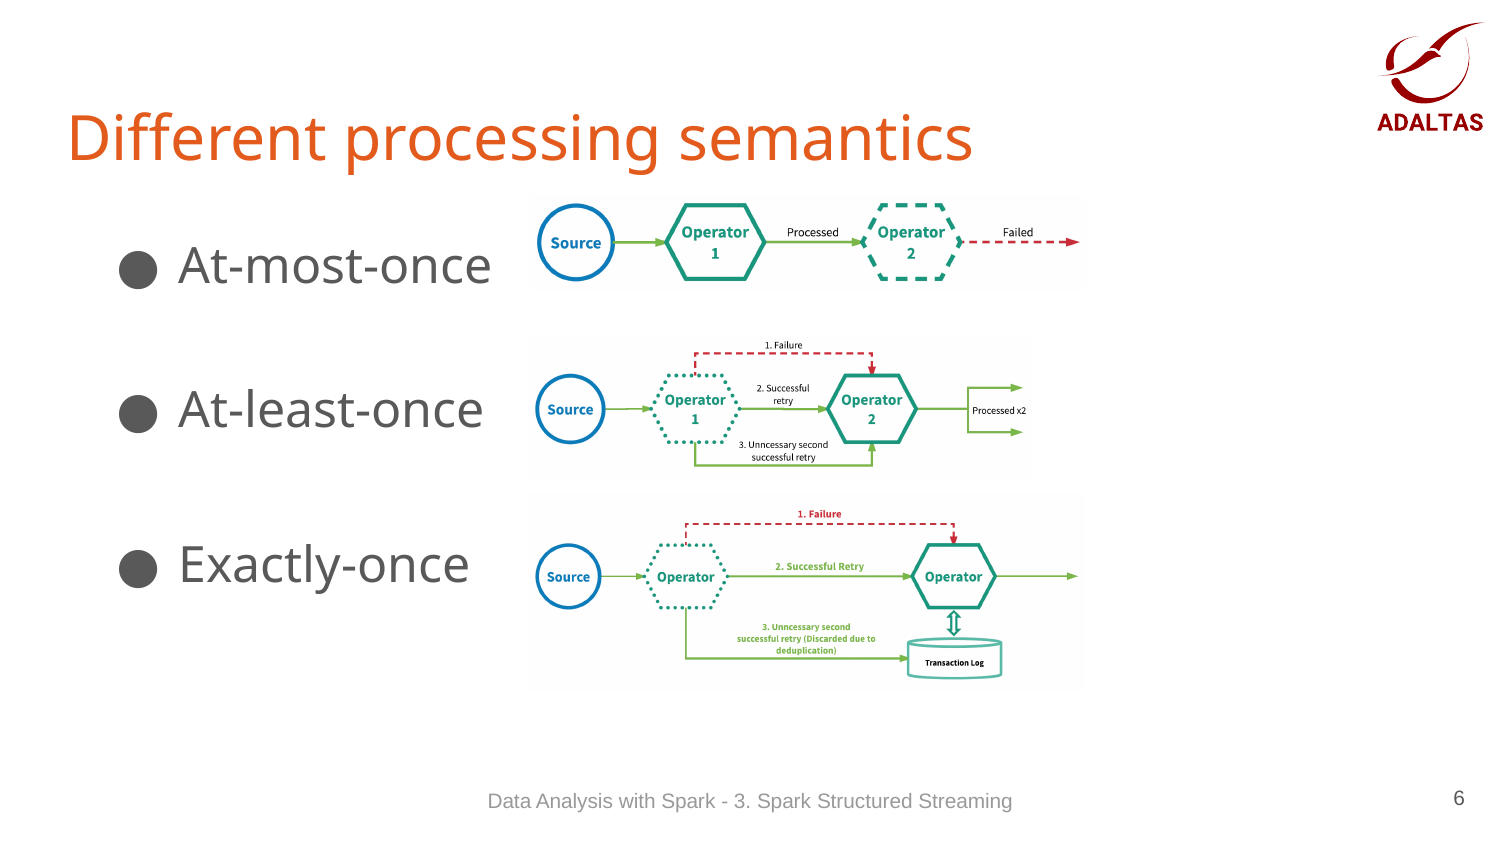

Different processing semantics
# At-most-once
At-least-once
Exactly-once
Data Analysis with Spark - 3. Spark Structured Streaming